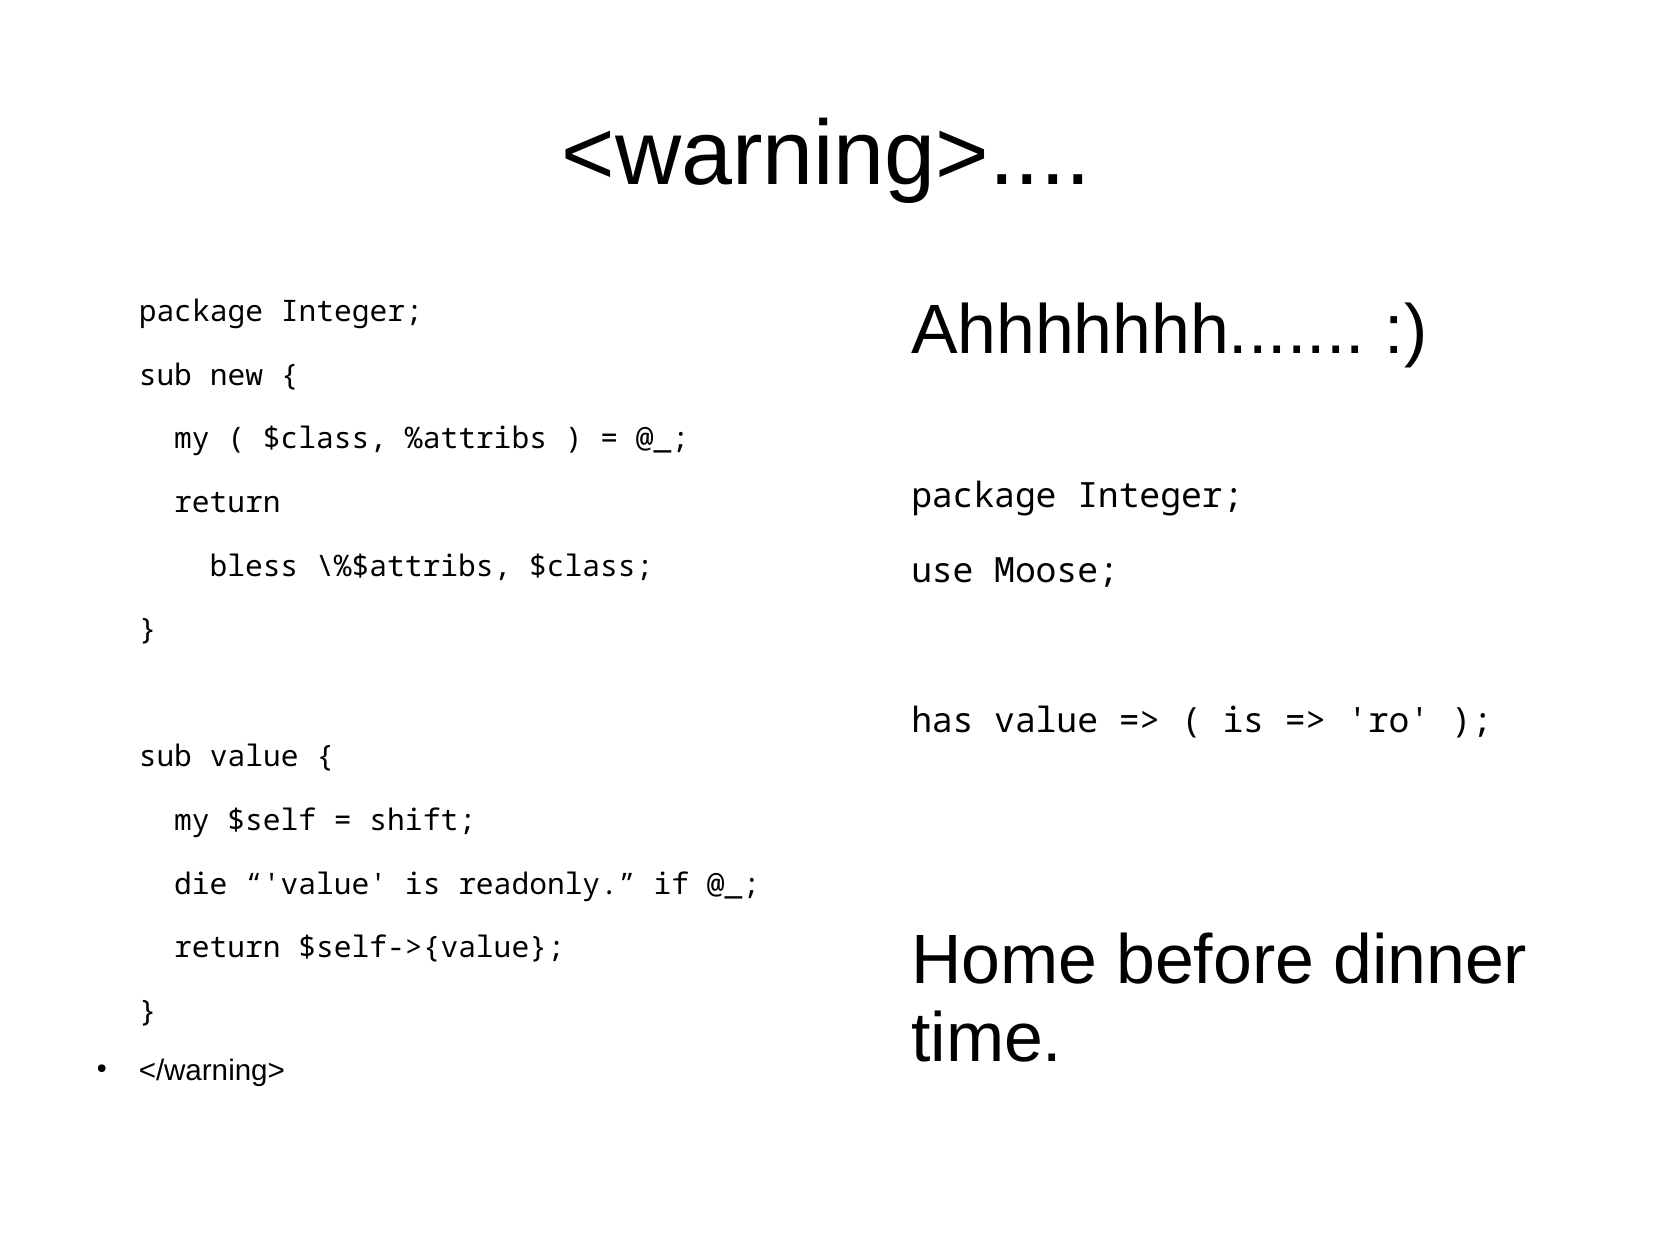

# <warning>....
package Integer;
sub new {
 my ( $class, %attribs ) = @_;
 return
 bless \%$attribs, $class;
}
sub value {
 my $self = shift;
 die “'value' is readonly.” if @_;
 return $self->{value};
}
</warning>
Ahhhhhhh....... :)
package Integer;
use Moose;
has value => ( is => 'ro' );
Home before dinner time.